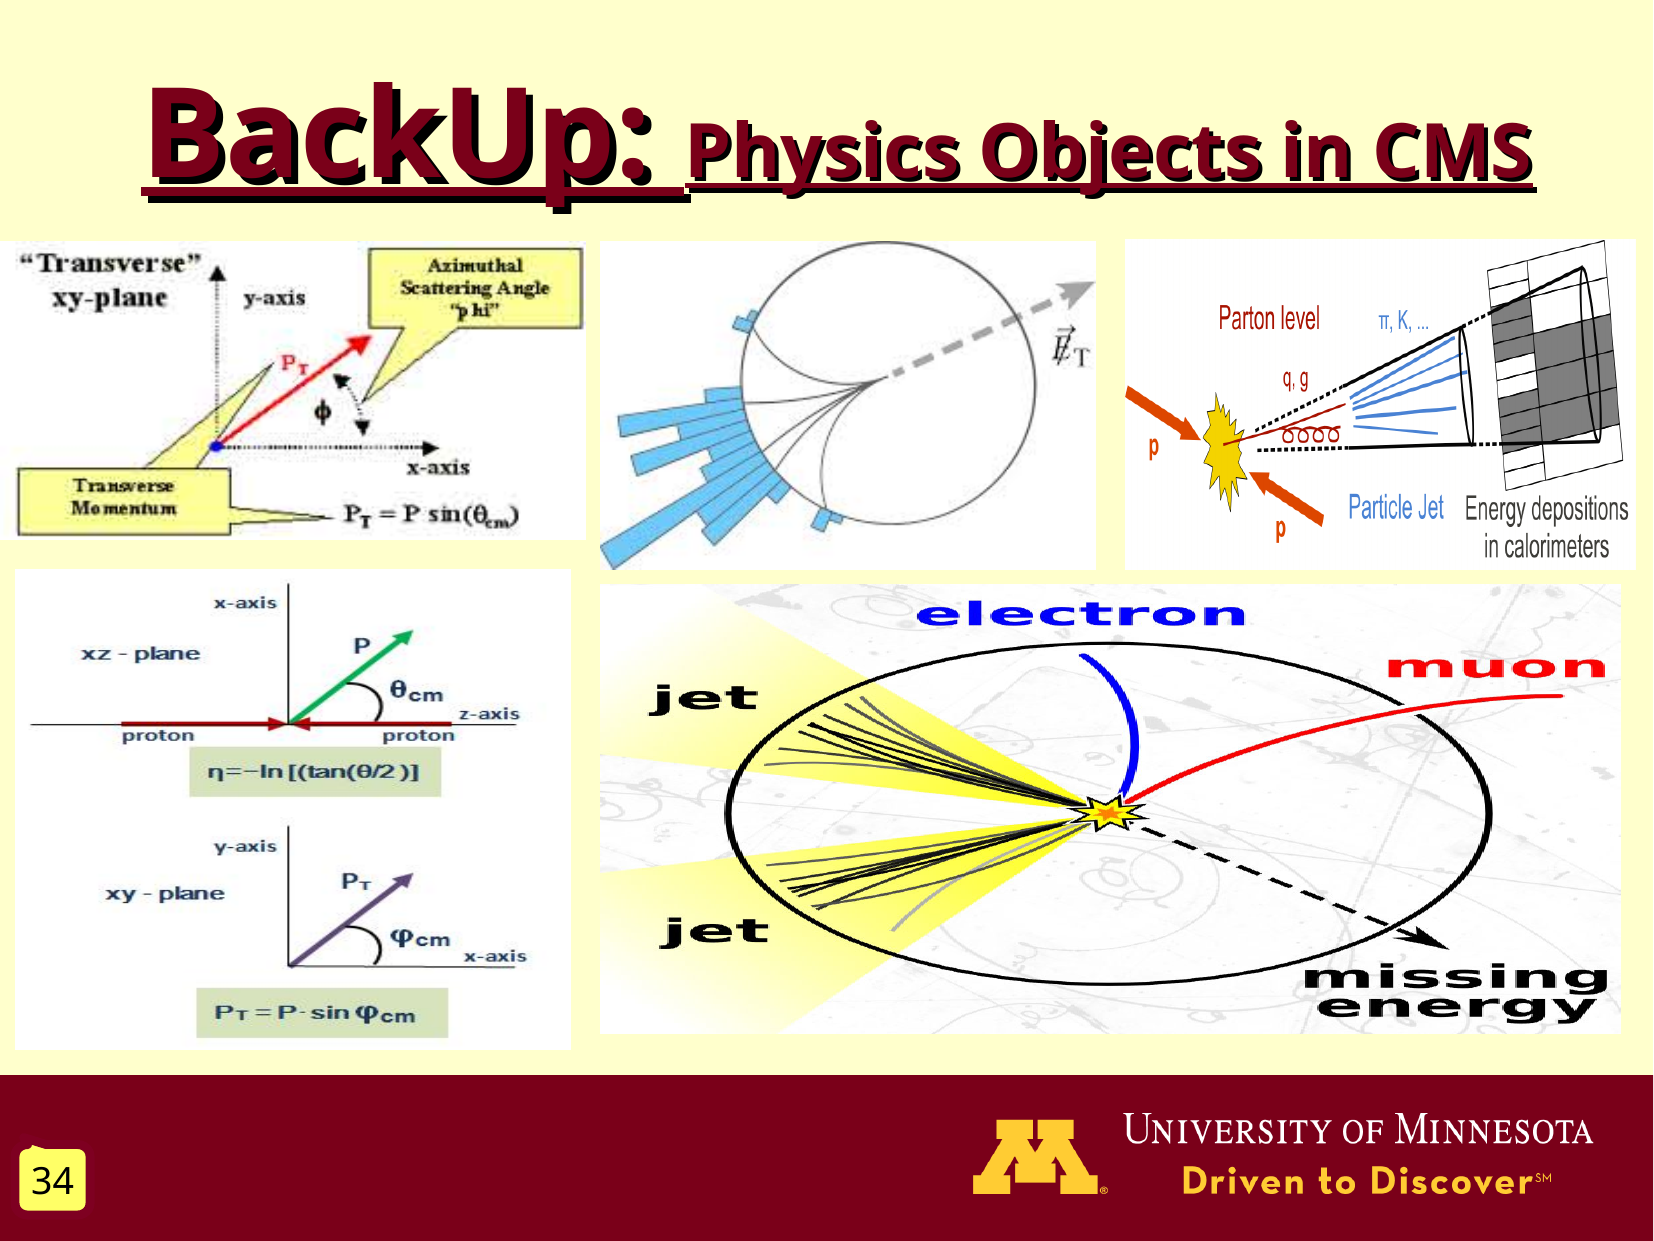

# BackUp: Physics Objects in CMS
34